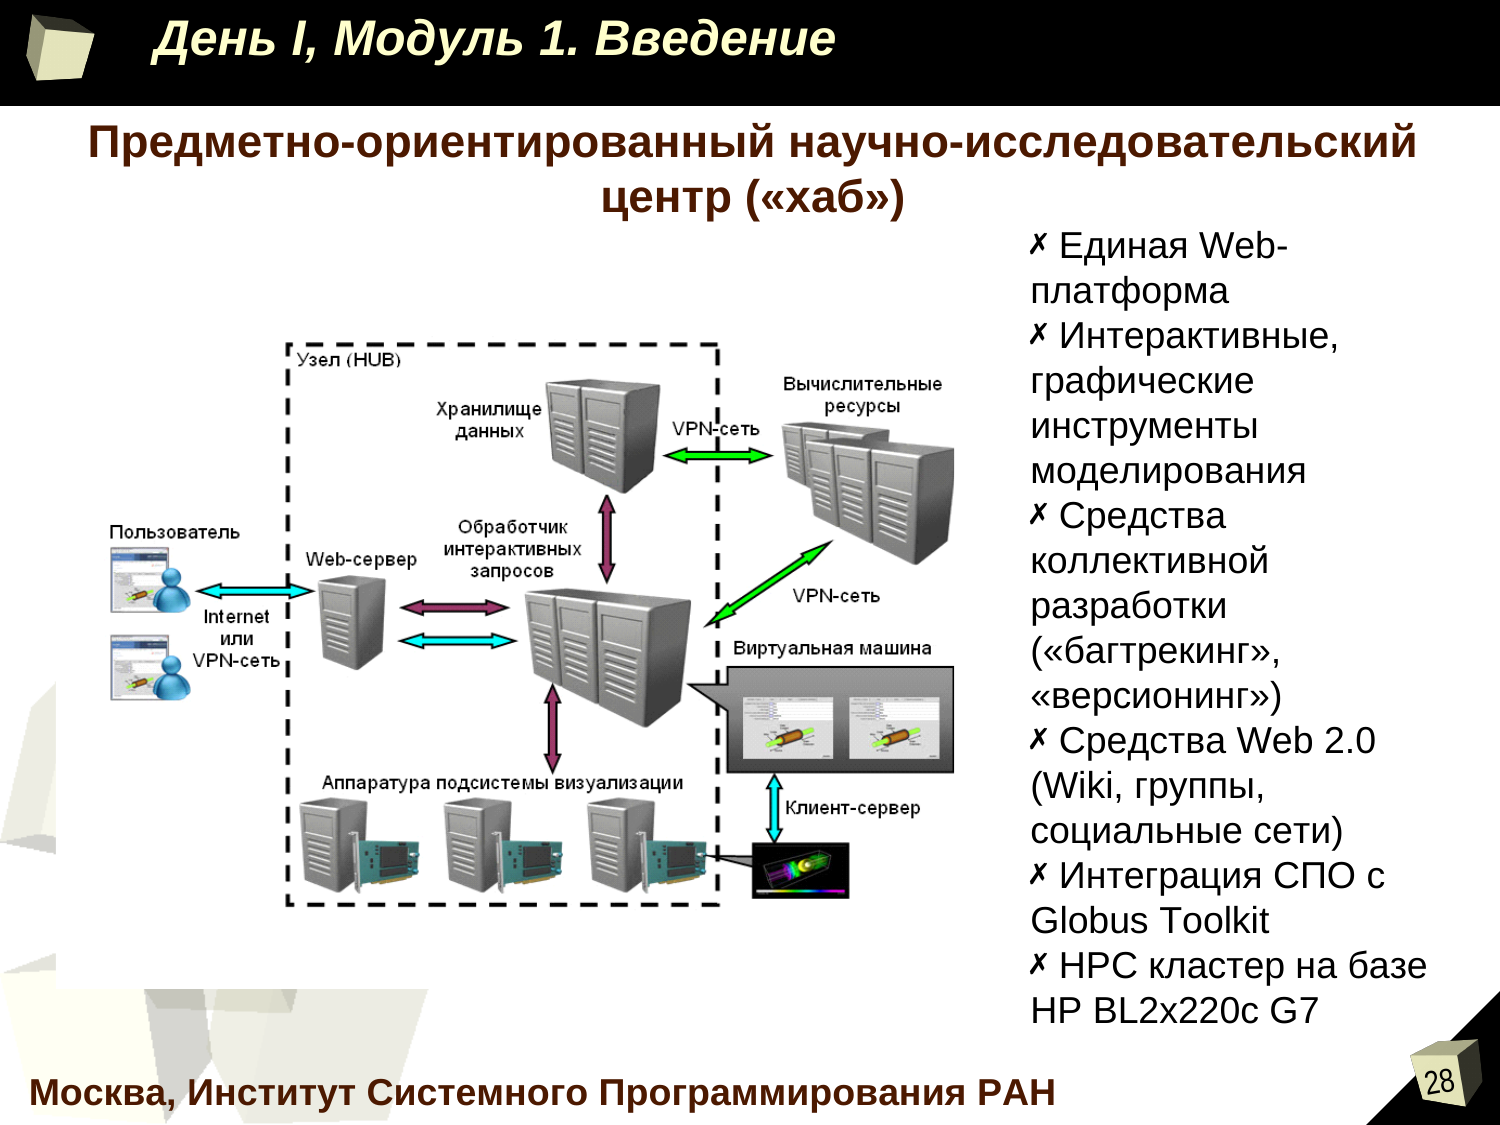

Предметно-ориентированный научно-исследовательский центр («хаб»)
 Единая Web-платформа
 Интерактивные, графические инструменты моделирования
 Средства коллективной разработки («багтрекинг», «версионинг»)
 Средства Web 2.0 (Wiki, группы, социальные сети)
 Интеграция СПО с Globus Toolkit
 HPC кластер на базе HP BL2x220c G7